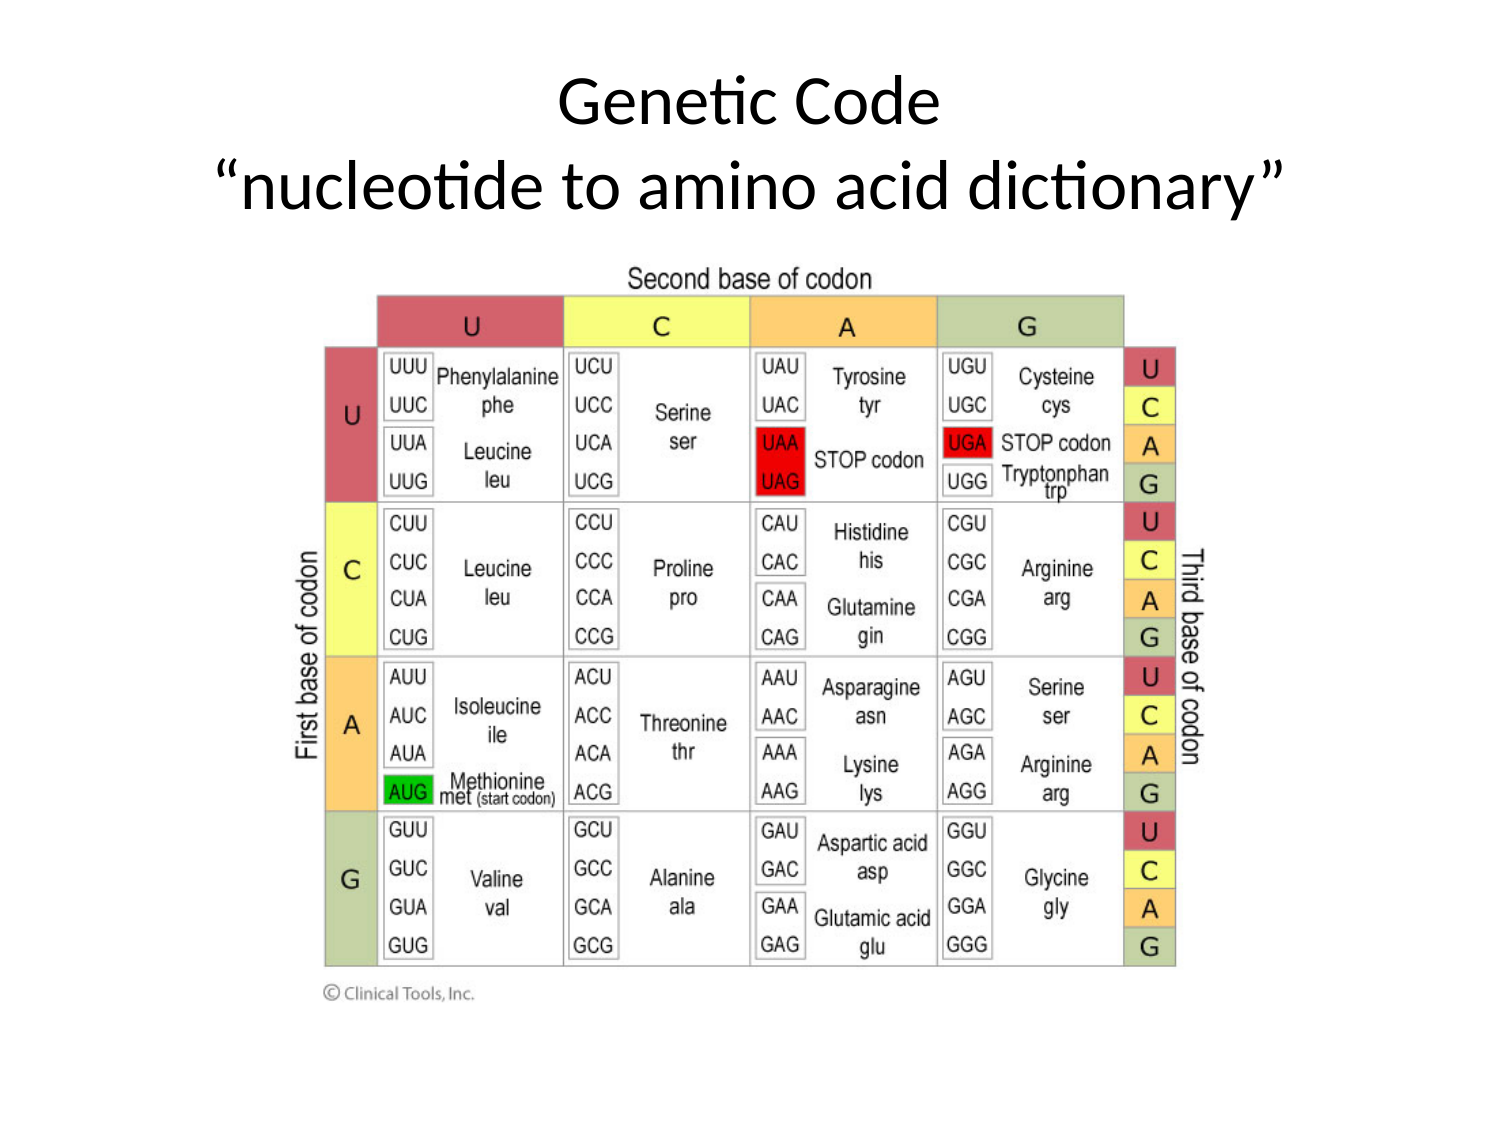

# Genetic Code “nucleotide to amino acid dictionary”